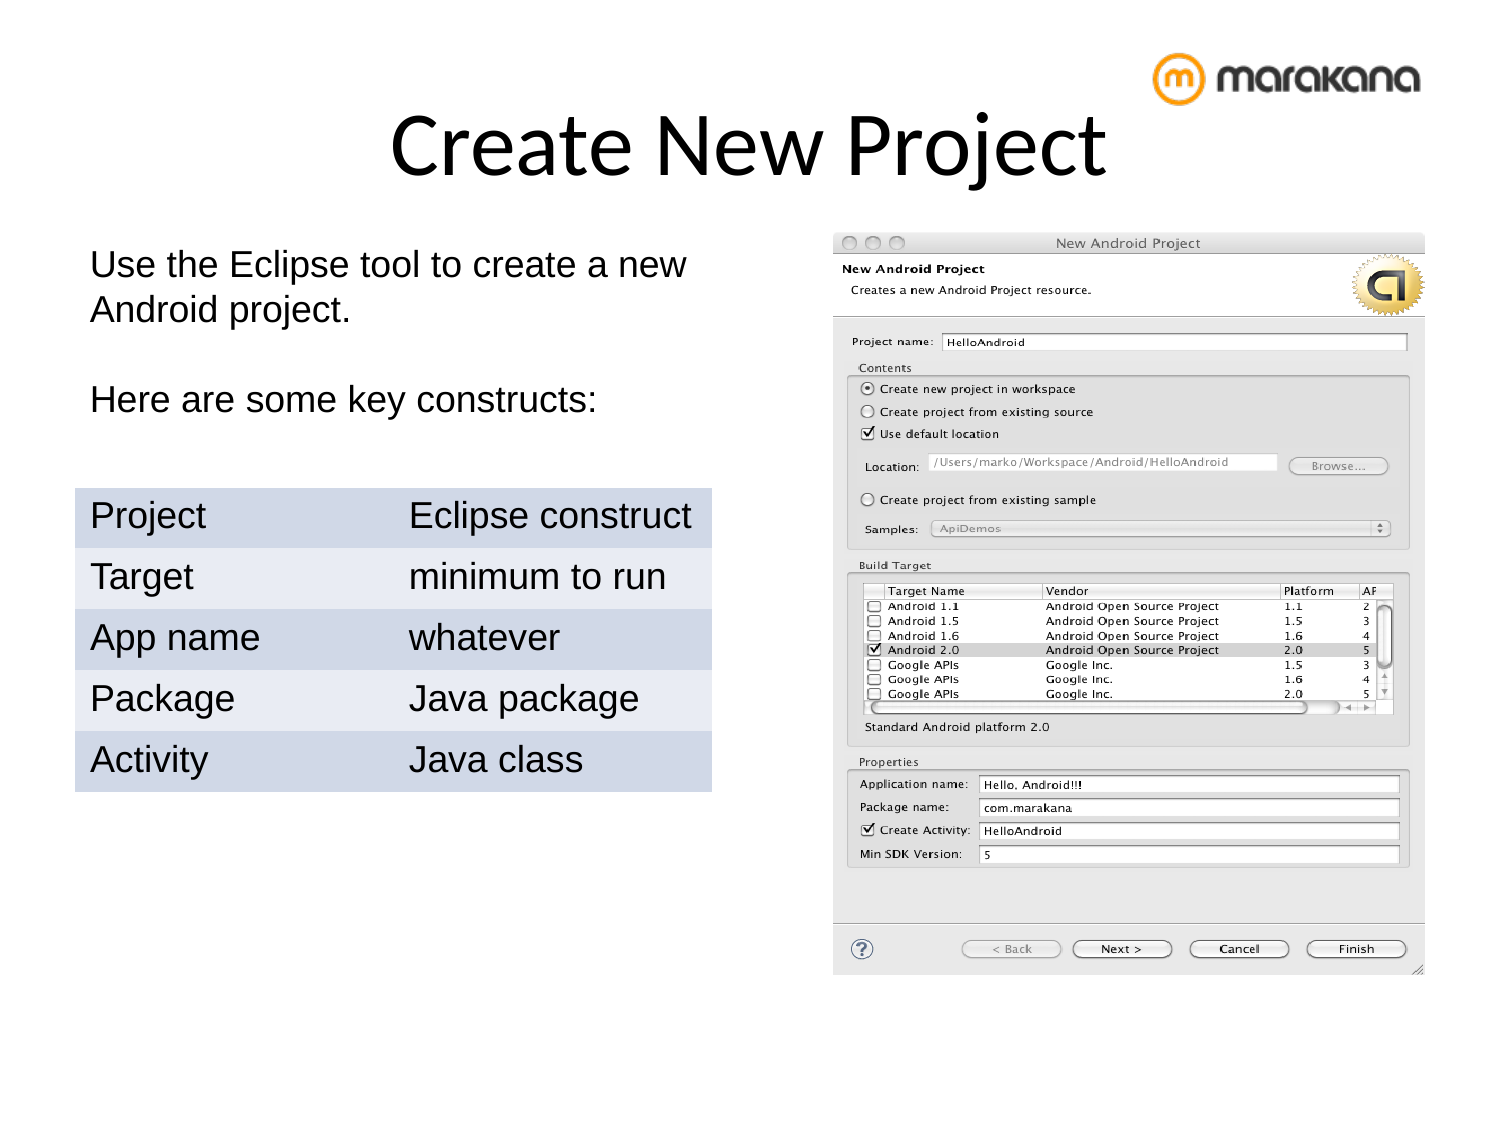

# Create New Project
Use the Eclipse tool to create a new Android project.
Here are some key constructs:
| Project | Eclipse construct |
| --- | --- |
| Target | minimum to run |
| App name | whatever |
| Package | Java package |
| Activity | Java class |